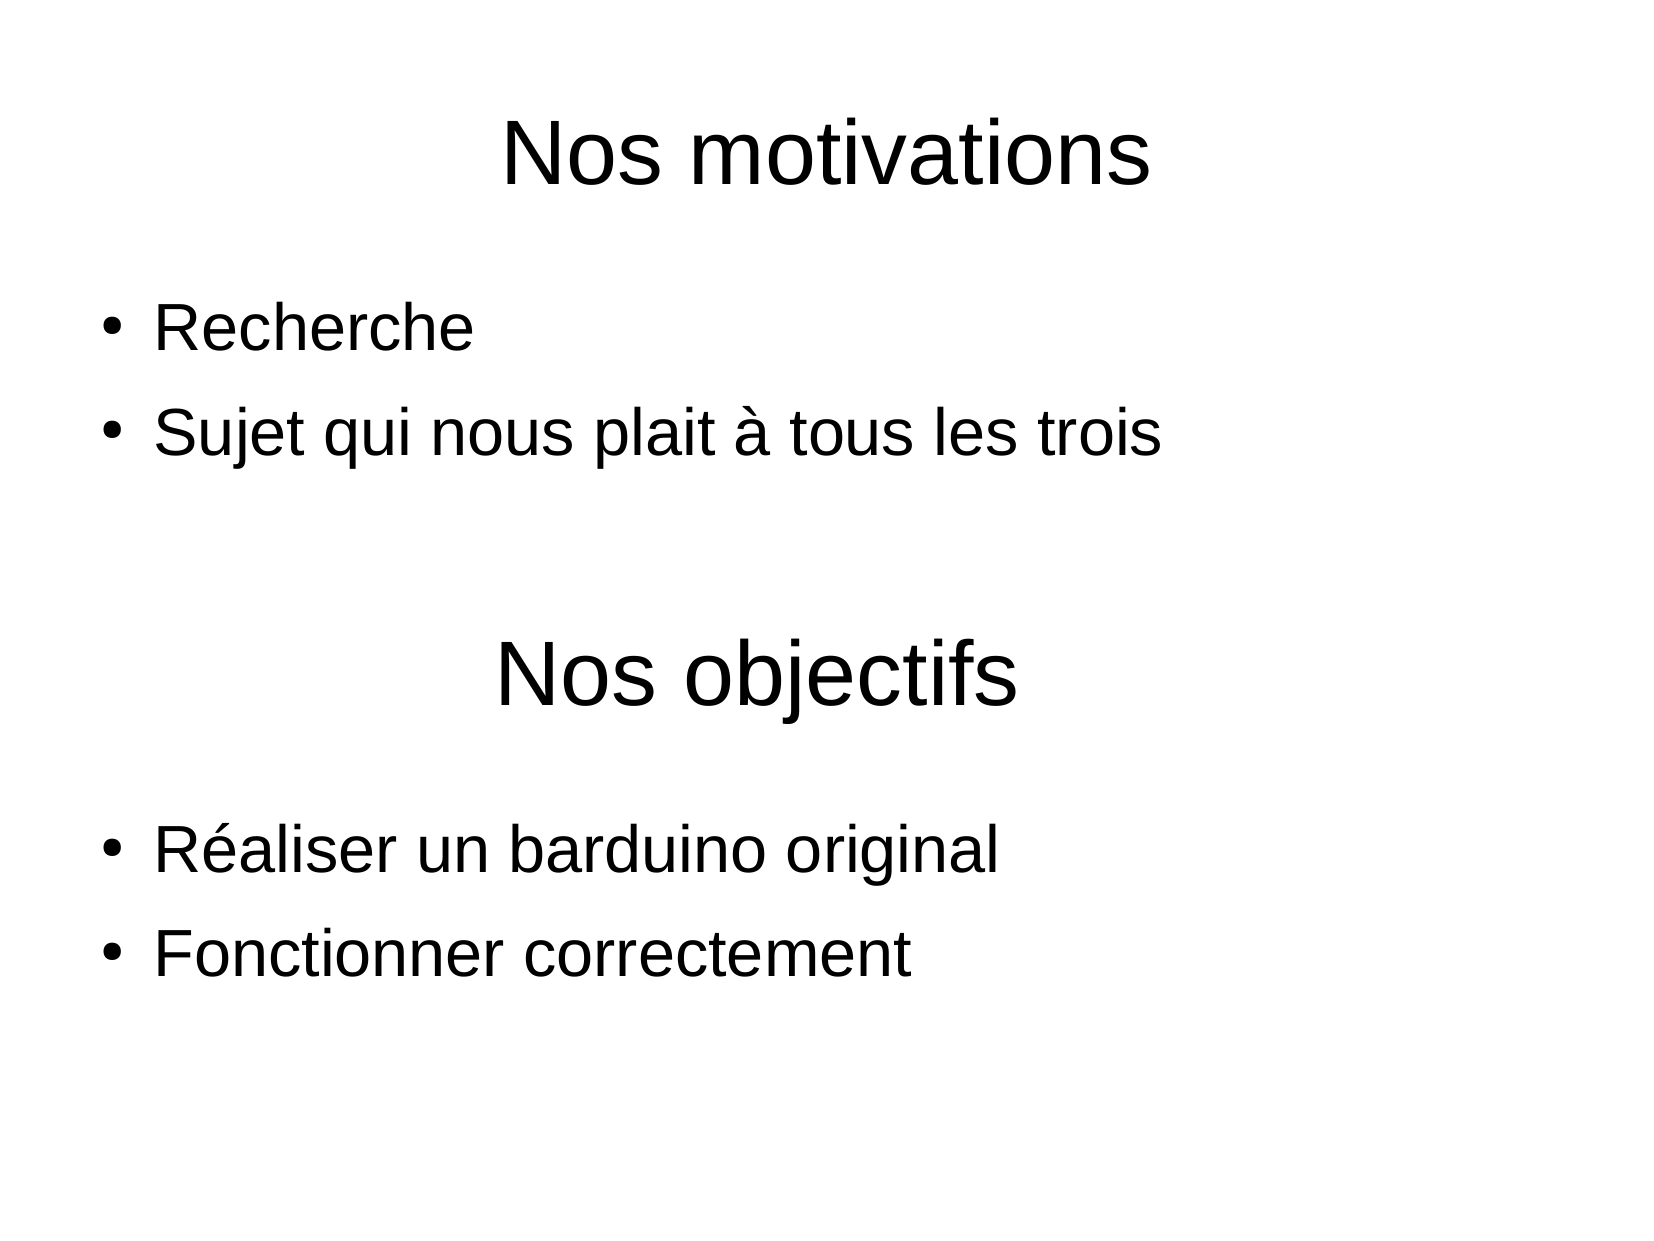

# Nos motivations
Recherche
Sujet qui nous plait à tous les trois
Réaliser un barduino original
Fonctionner correctement
Nos objectifs